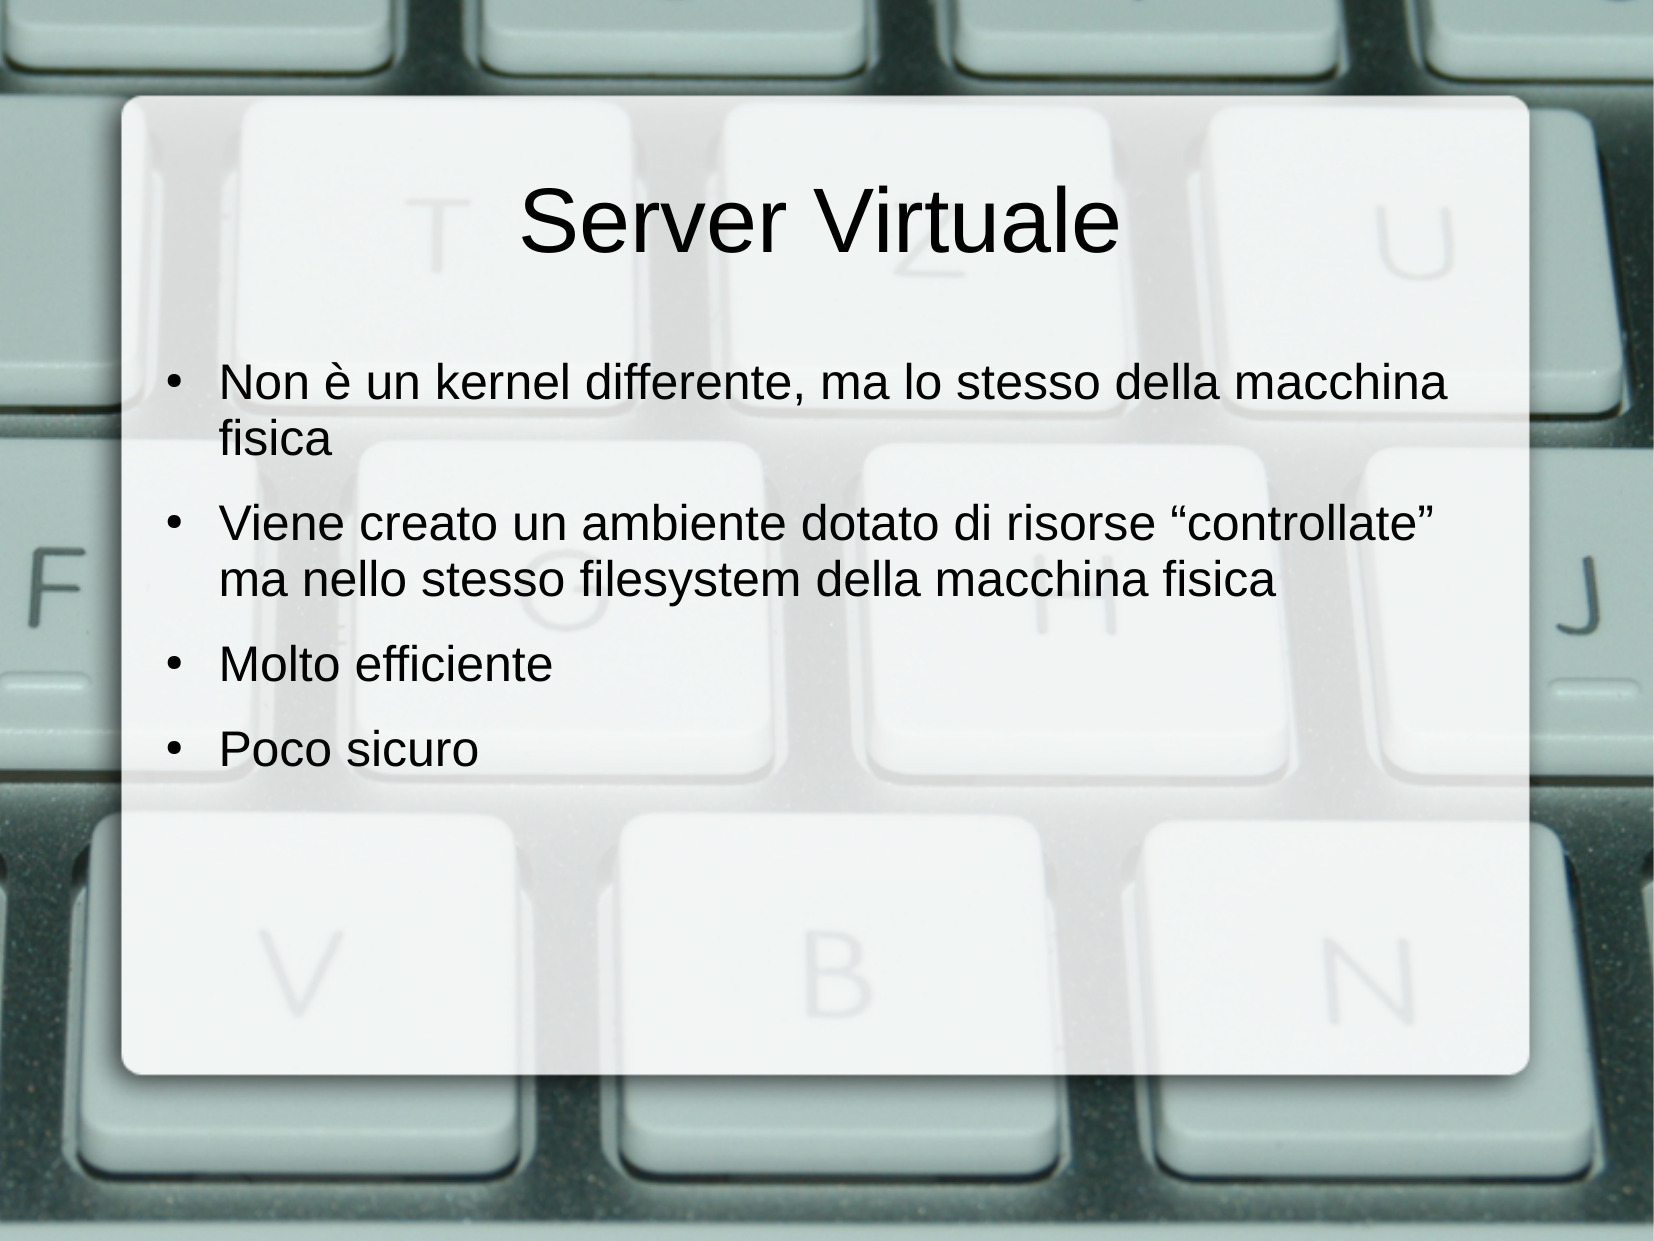

# Server Virtuale
Non è un kernel differente, ma lo stesso della macchina fisica
Viene creato un ambiente dotato di risorse “controllate” ma nello stesso filesystem della macchina fisica
Molto efficiente
Poco sicuro